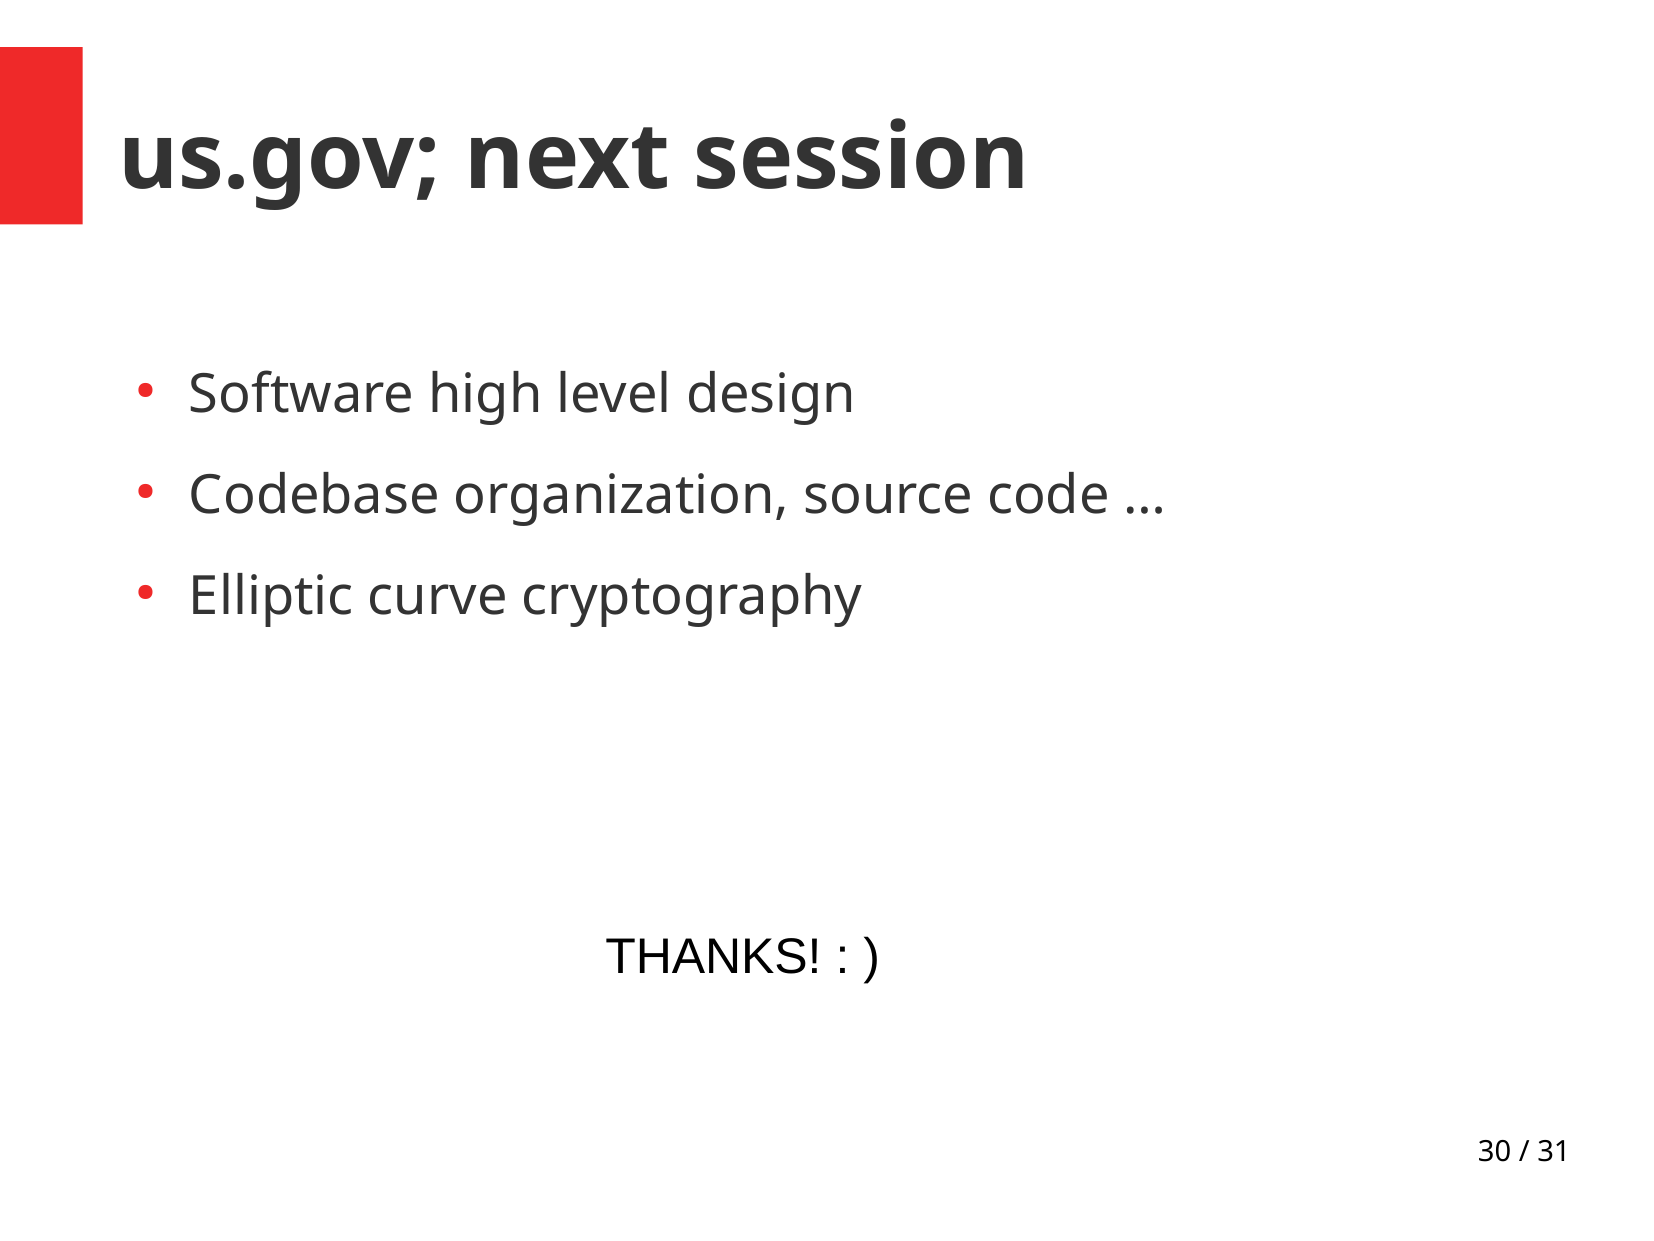

# us.gov; next session
Software high level design
Codebase organization, source code …
Elliptic curve cryptography
THANKS! : )
30